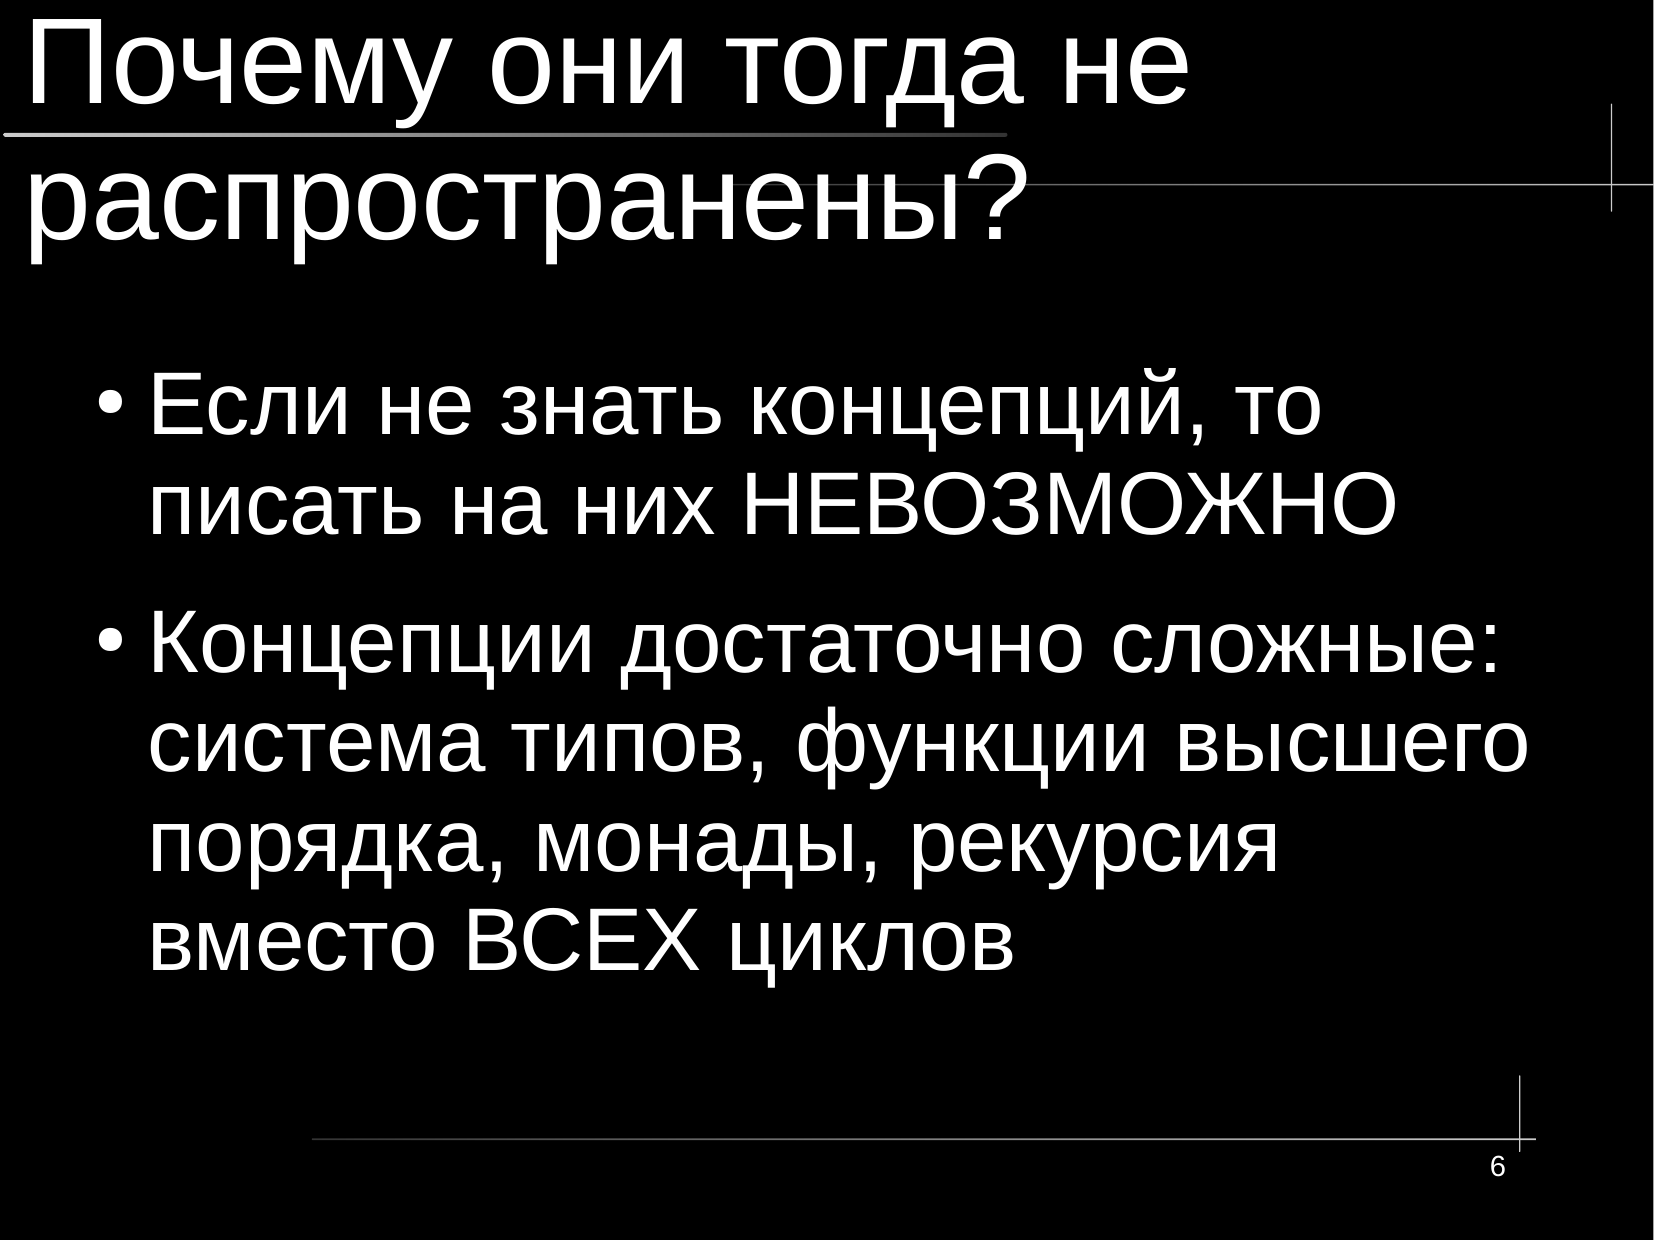

# Почему они тогда не распространены?
Если не знать концепций, то писать на них НЕВОЗМОЖНО
Концепции достаточно сложные:
система типов, функции высшего порядка, монады, рекурсия вместо ВСЕХ циклов
6